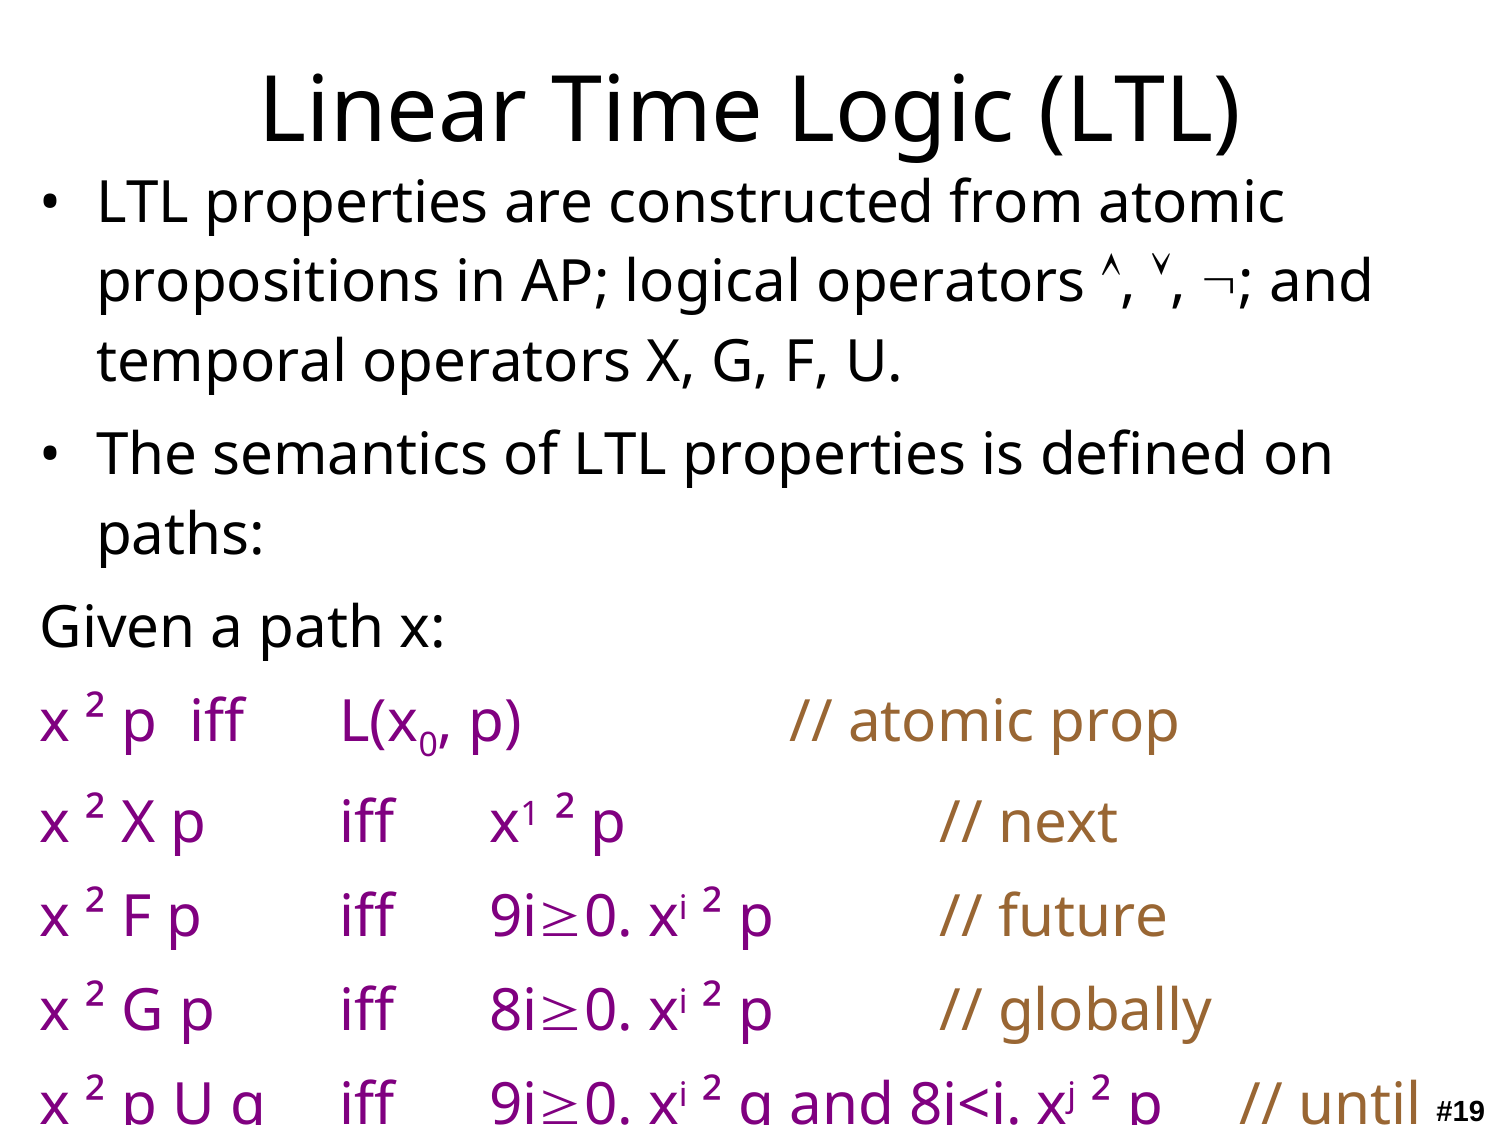

# Linear Time Logic (LTL)
LTL properties are constructed from atomic propositions in AP; logical operators , , ; and temporal operators X, G, F, U.
The semantics of LTL properties is defined on paths:
Given a path x:
x ² p 	iff 	L(x0, p) 		// atomic prop
x ² X p 	iff	x1 ² p			// next
x ² F p 	iff	9i0. xi ² p		// future
x ² G p 	iff	8i0. xi ² p		// globally
x ² p U q	iff	9i0. xi ² q and 8j<i. xj ² p	// until
19